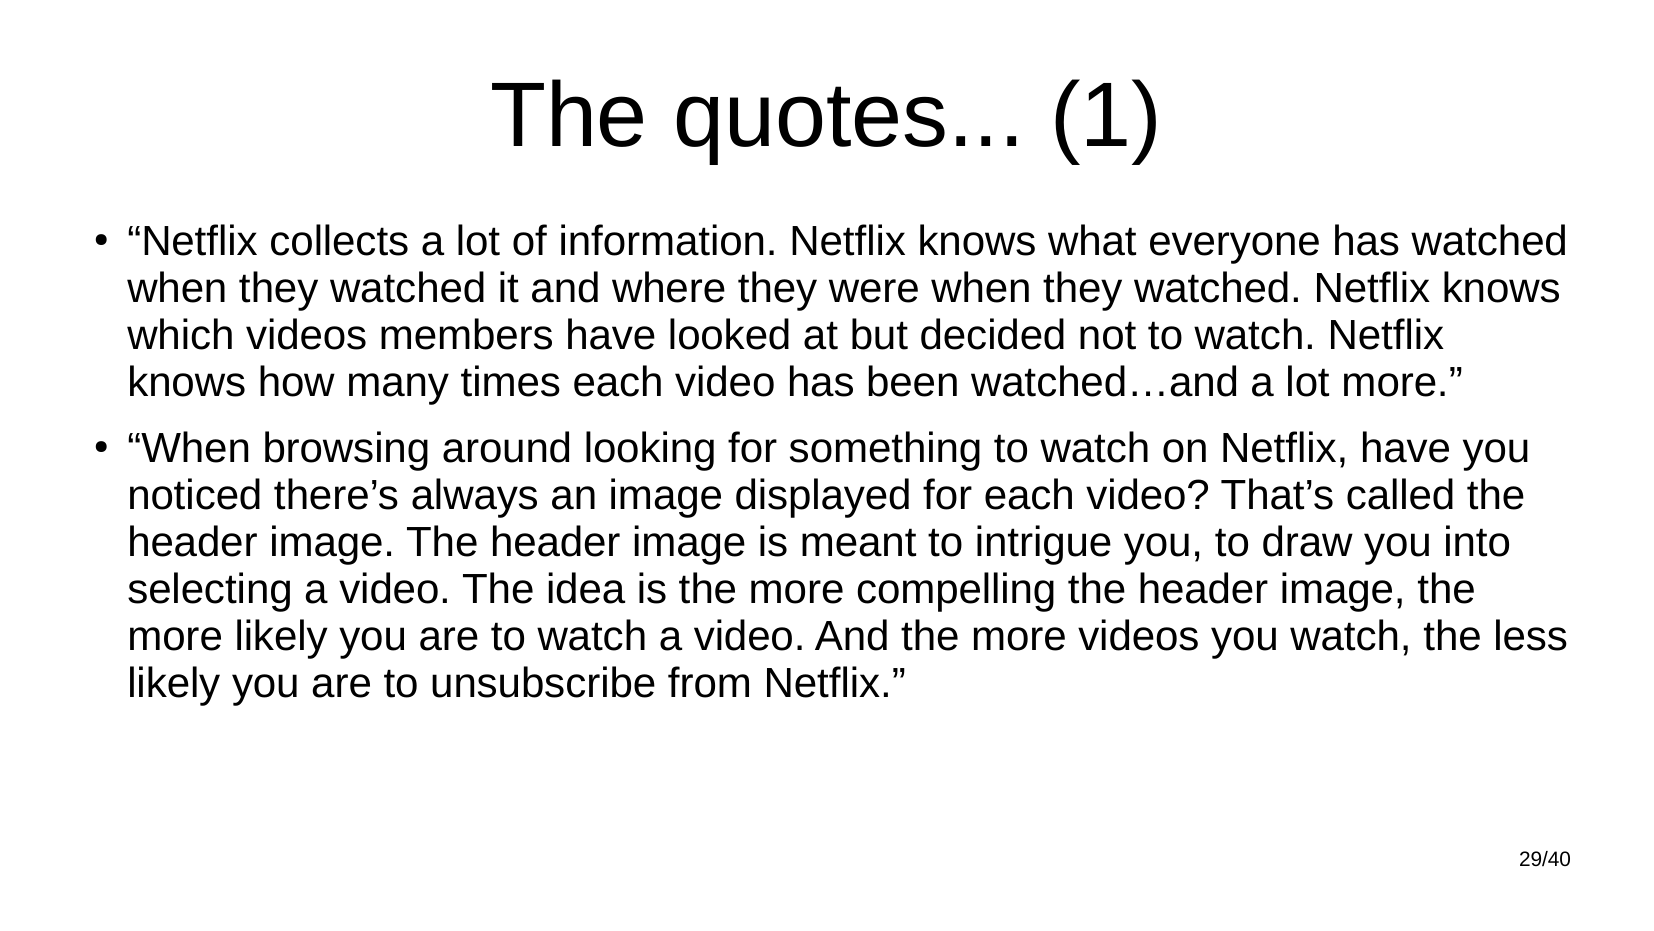

# The quotes... (1)
“Netflix collects a lot of information. Netflix knows what everyone has watched when they watched it and where they were when they watched. Netflix knows which videos members have looked at but decided not to watch. Netflix knows how many times each video has been watched…and a lot more.”
“When browsing around looking for something to watch on Netflix, have you noticed there’s always an image displayed for each video? That’s called the header image. The header image is meant to intrigue you, to draw you into selecting a video. The idea is the more compelling the header image, the more likely you are to watch a video. And the more videos you watch, the less likely you are to unsubscribe from Netflix.”
29